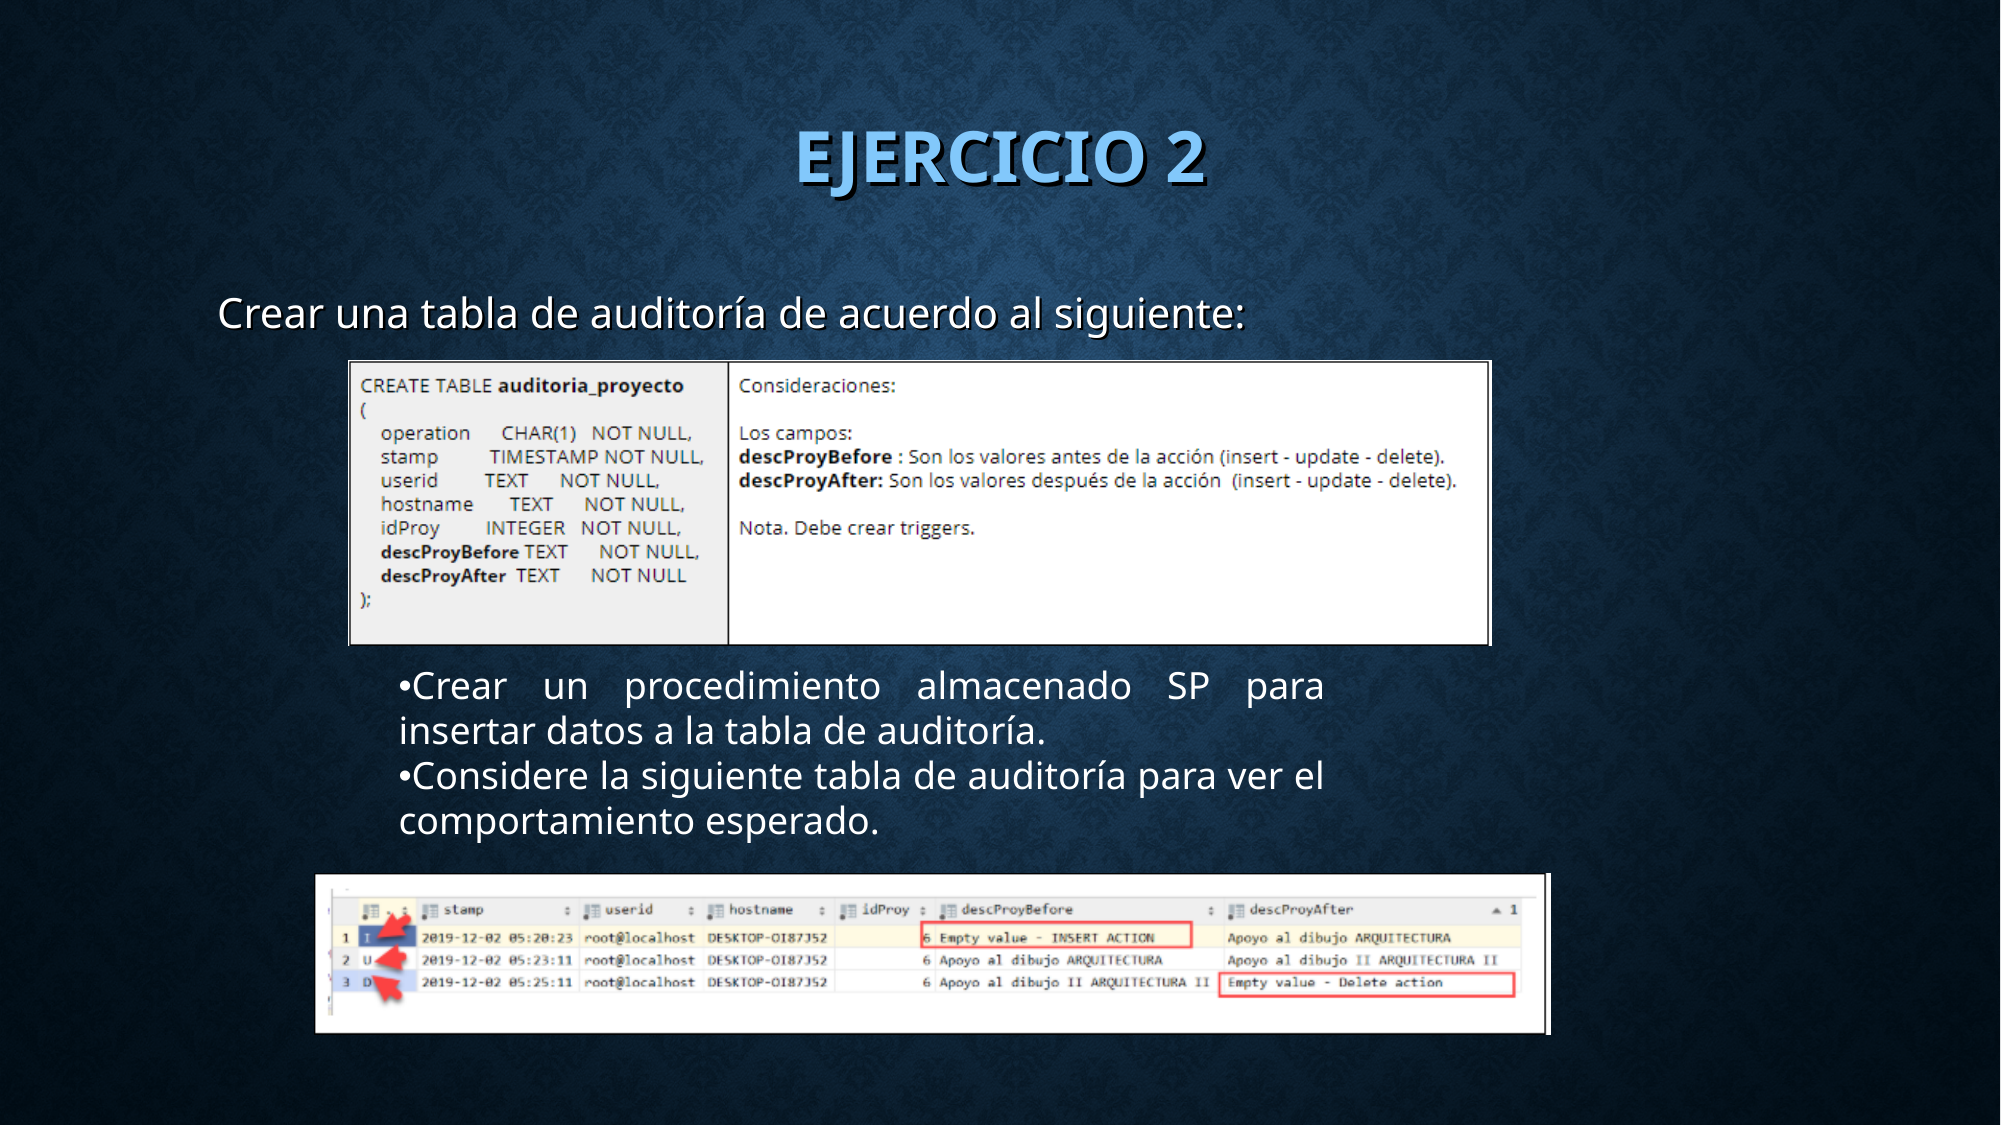

# Ejercicio 2
Crear una tabla de auditoría de acuerdo al siguiente:
Crear un procedimiento almacenado SP para insertar datos a la tabla de auditoría.
Considere la siguiente tabla de auditoría para ver el comportamiento esperado.